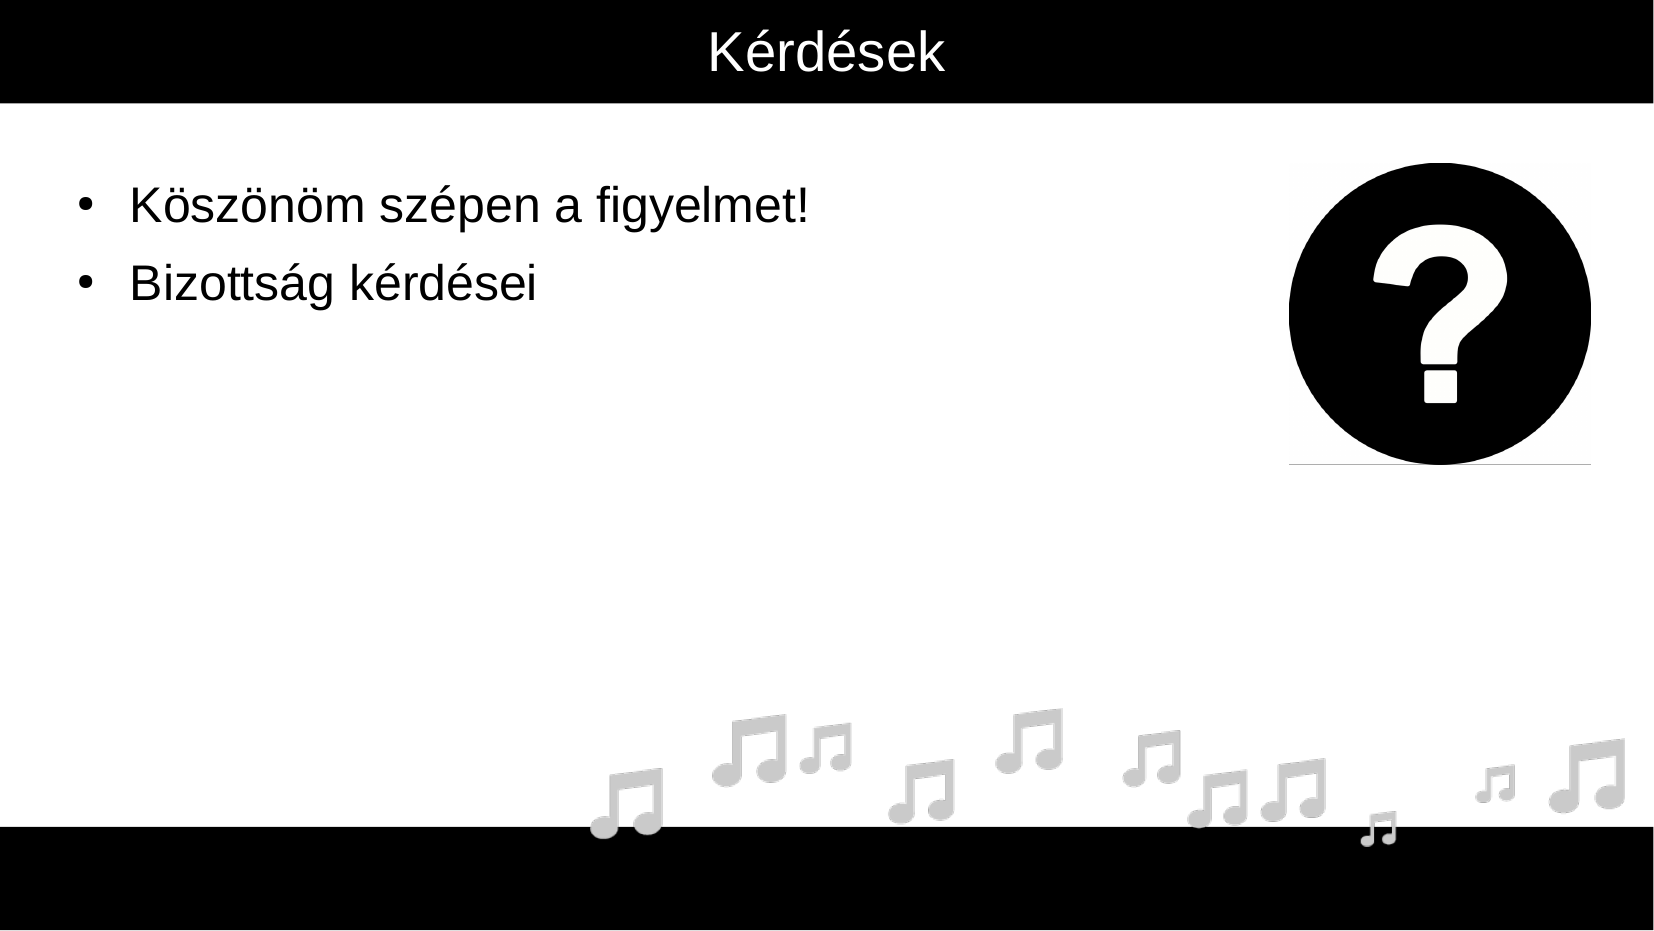

# Kérdések
Köszönöm szépen a figyelmet!
Bizottság kérdései